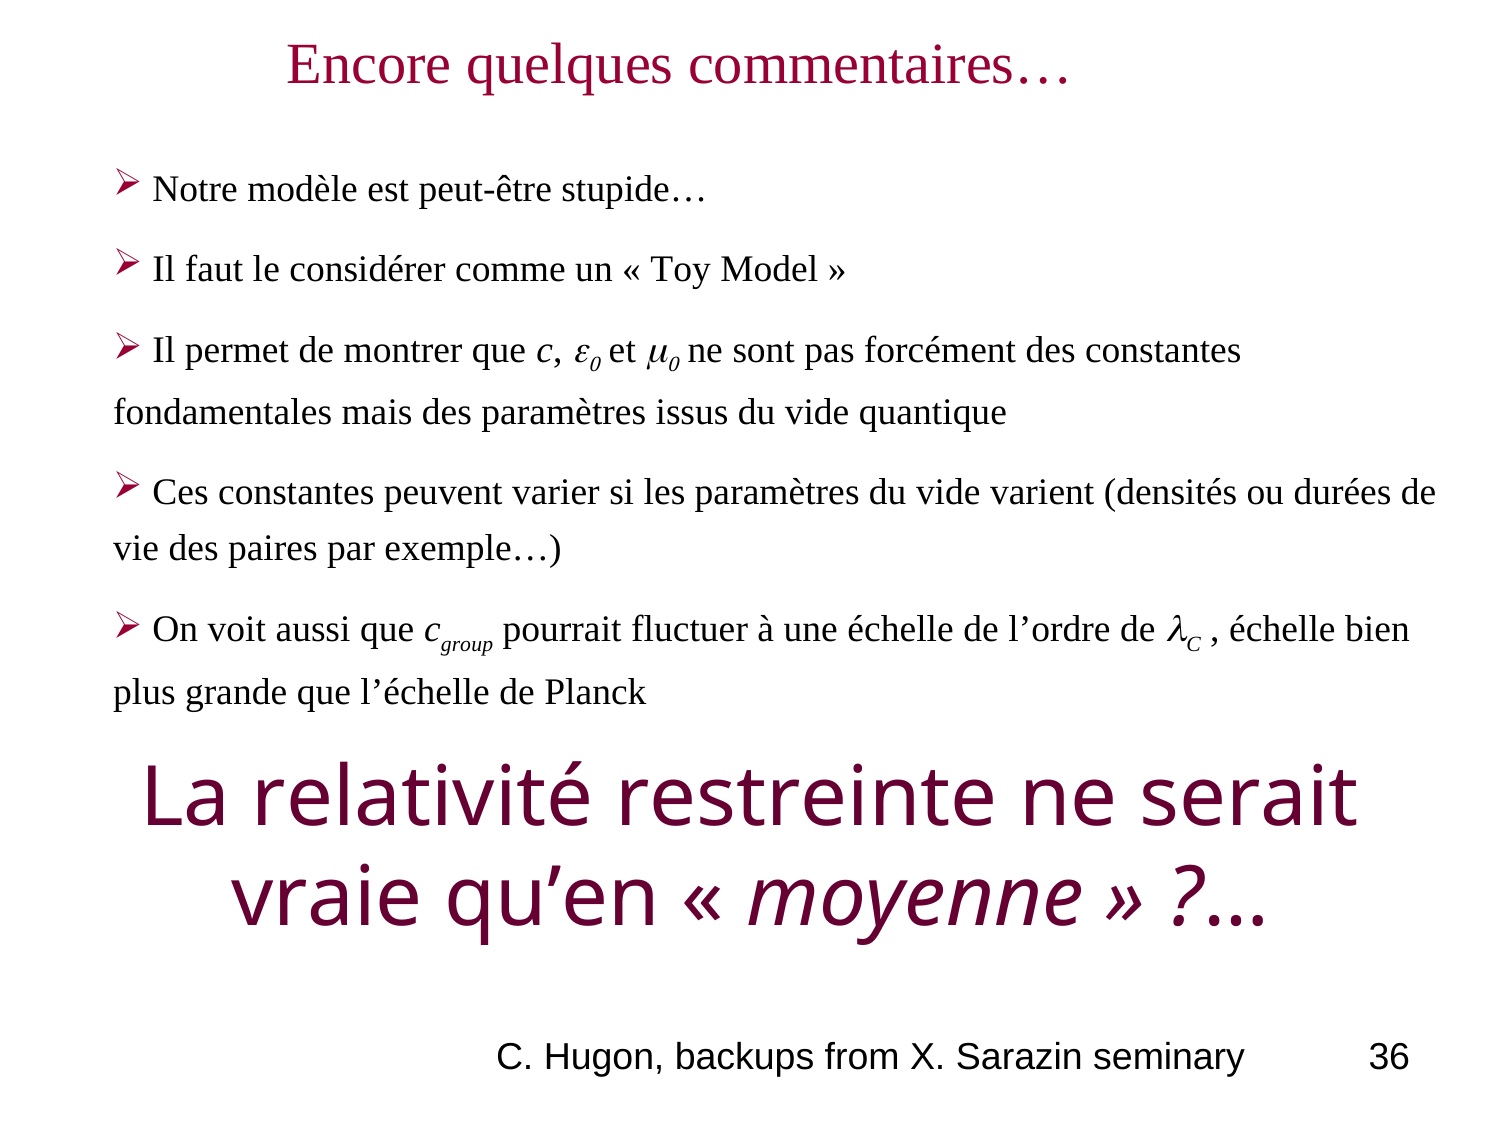

Encore quelques commentaires…
 Notre modèle est peut-être stupide…
 Il faut le considérer comme un « Toy Model »
 Il permet de montrer que c,  et  ne sont pas forcément des constantes fondamentales mais des paramètres issus du vide quantique
 Ces constantes peuvent varier si les paramètres du vide varient (densités ou durées de vie des paires par exemple…)
 On voit aussi que cgroup pourrait fluctuer à une échelle de l’ordre de C , échelle bien plus grande que l’échelle de Planck
La relativité restreinte ne serait vraie qu’en « moyenne » ?…
C. Hugon, backups from X. Sarazin seminary
36